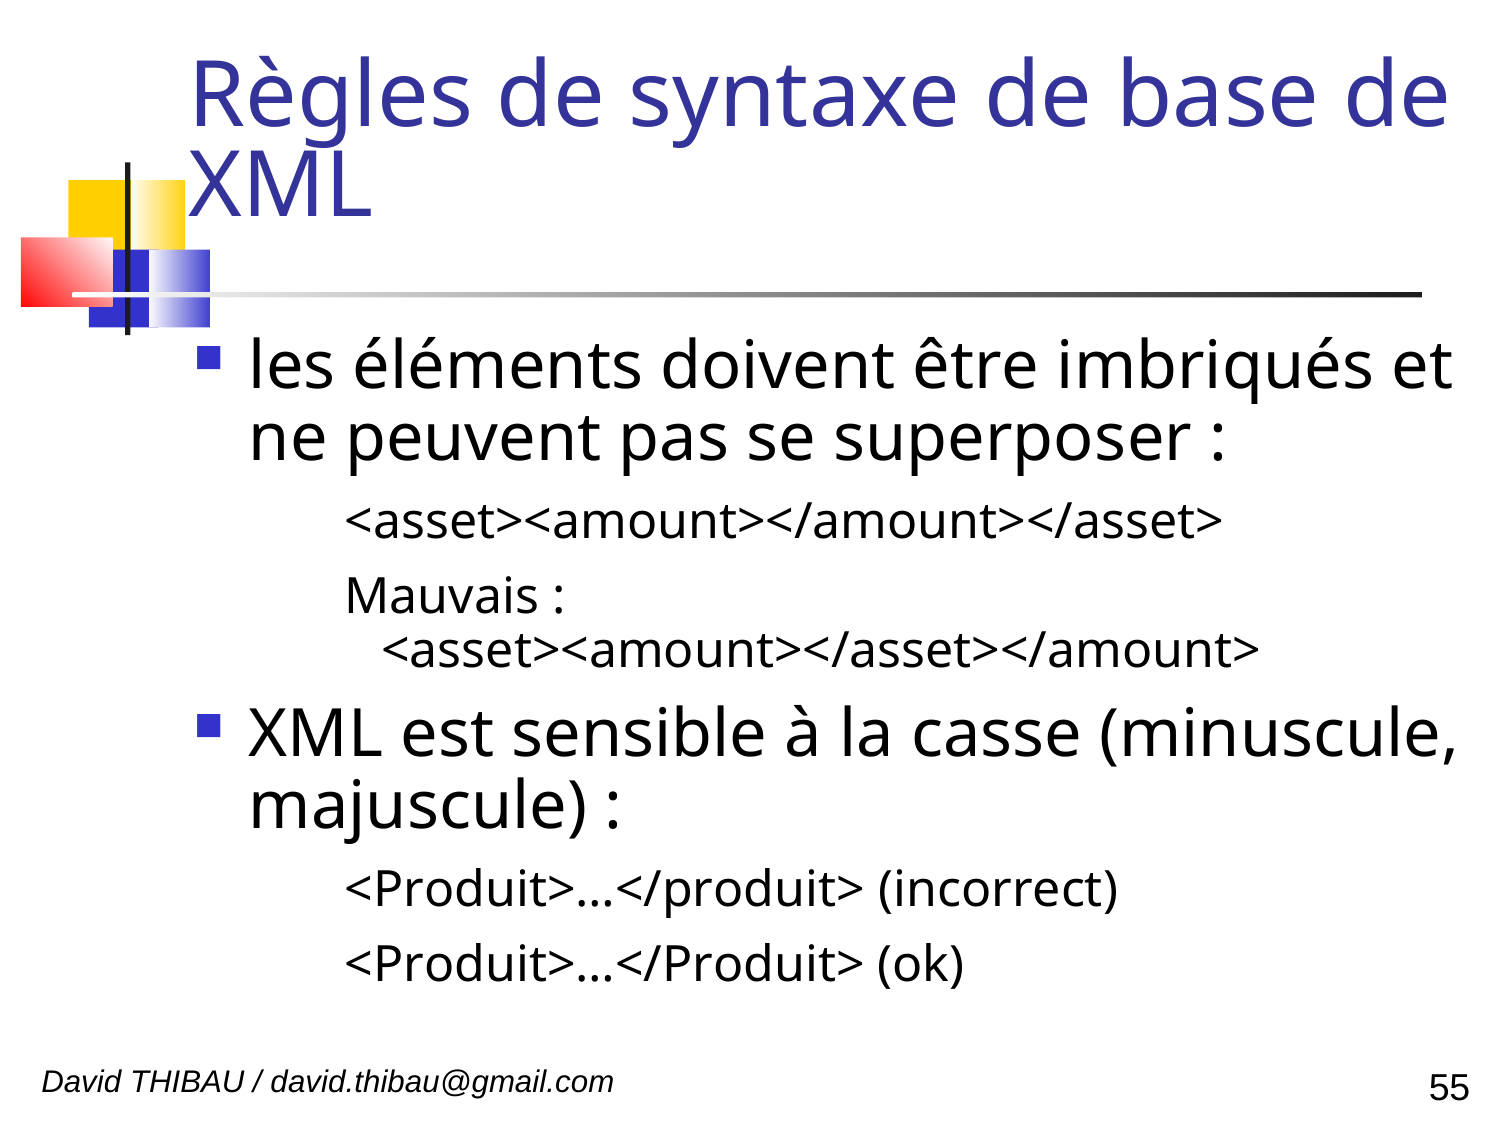

# Règles de syntaxe de base de XML
les éléments doivent être imbriqués et ne peuvent pas se superposer :
<asset><amount></amount></asset>
Mauvais : <asset><amount></asset></amount>
XML est sensible à la casse (minuscule, majuscule) :
<Produit>…</produit> (incorrect)
<Produit>…</Produit> (ok)